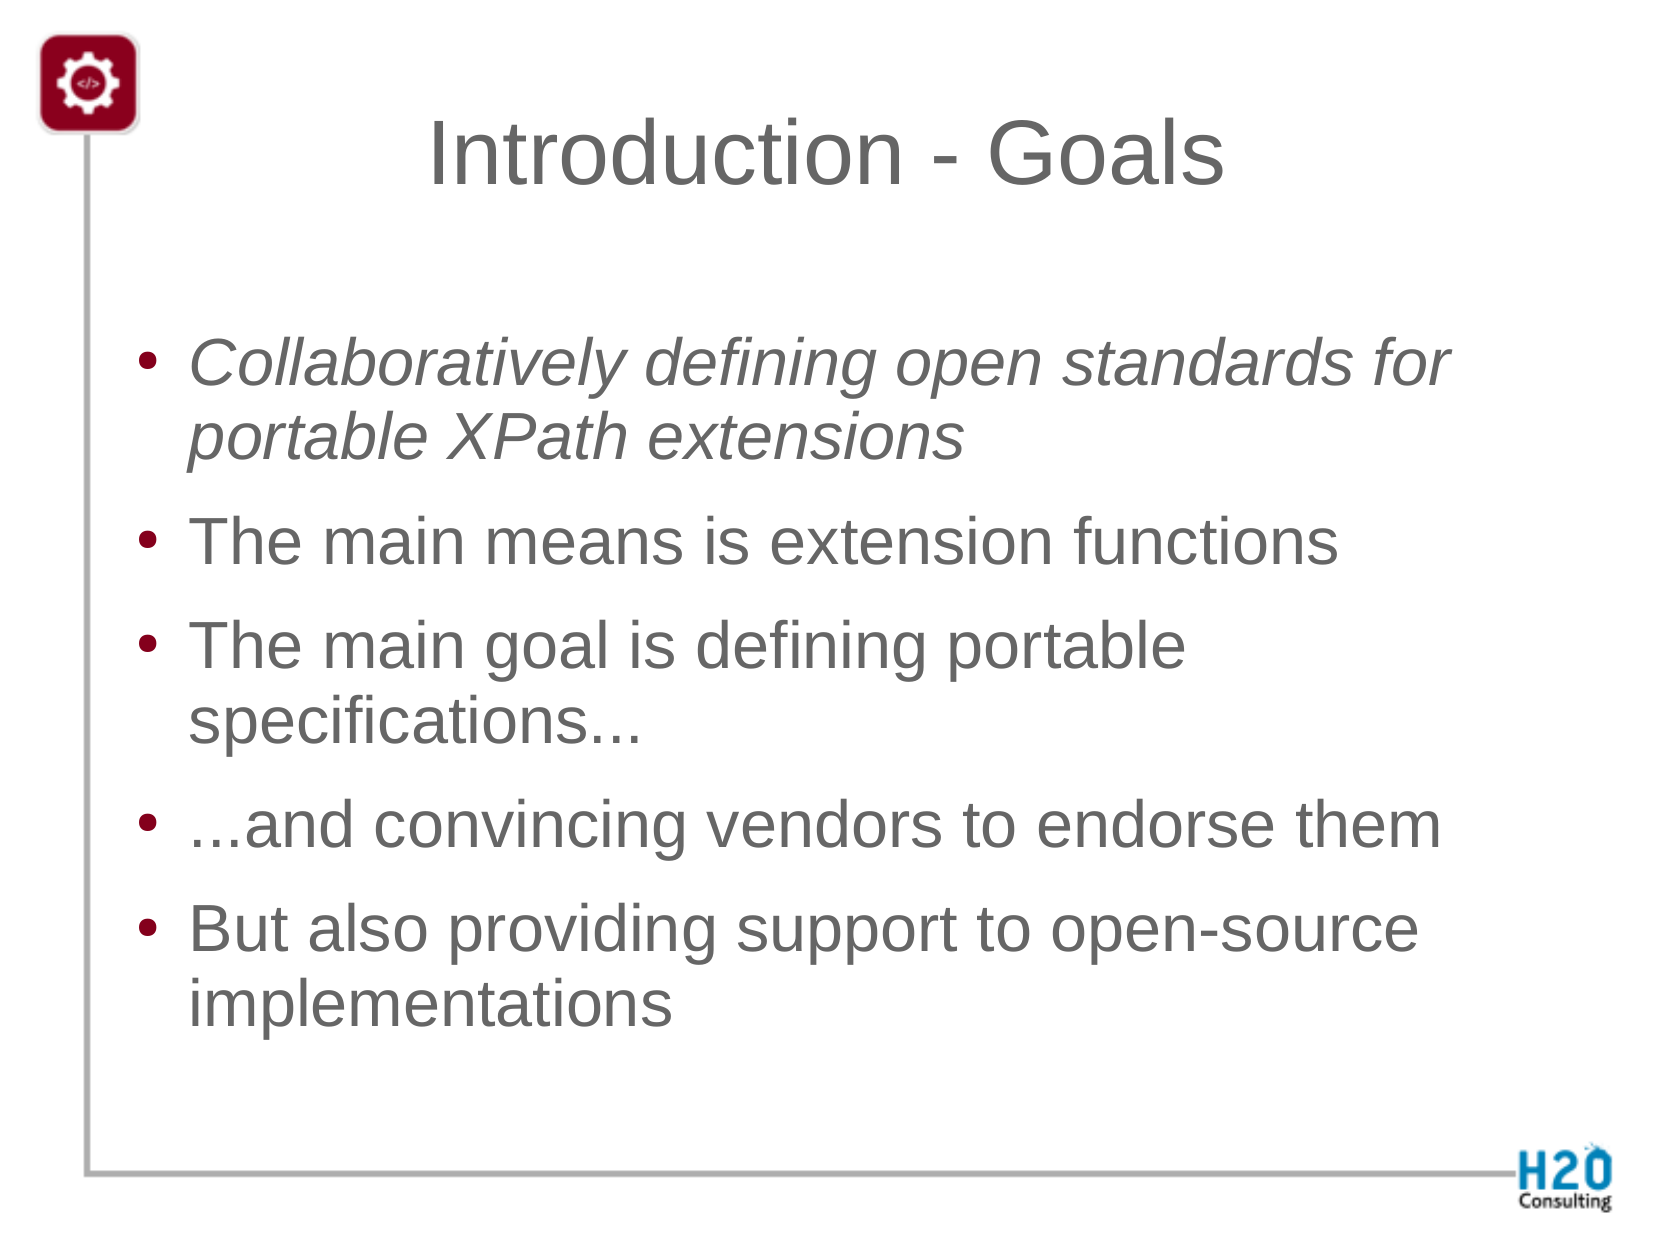

# Introduction - Goals
Collaboratively defining open standards for portable XPath extensions
The main means is extension functions
The main goal is defining portable specifications...
...and convincing vendors to endorse them
But also providing support to open-source implementations